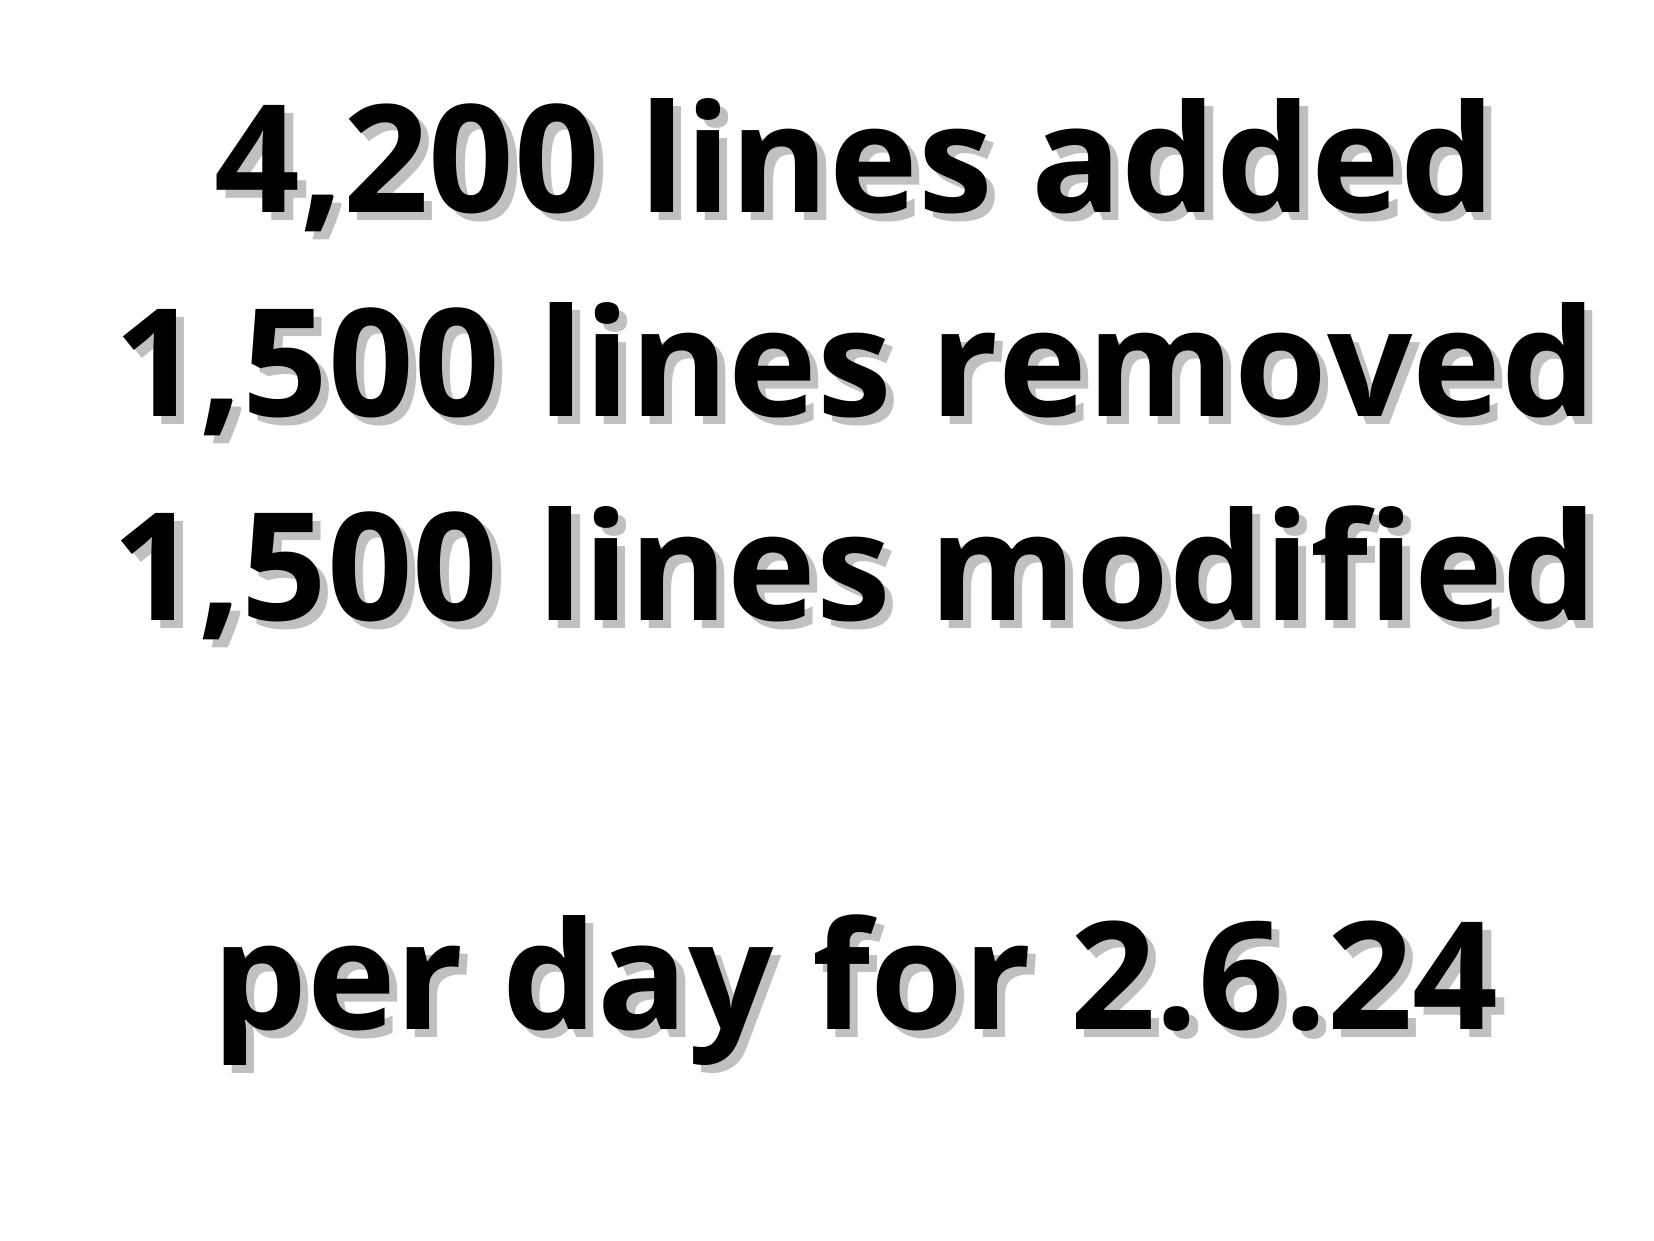

4,200 lines added
1,500 lines removed
1,500 lines modified
per day for 2.6.24
2.6.20 to 2.6.24-rc8